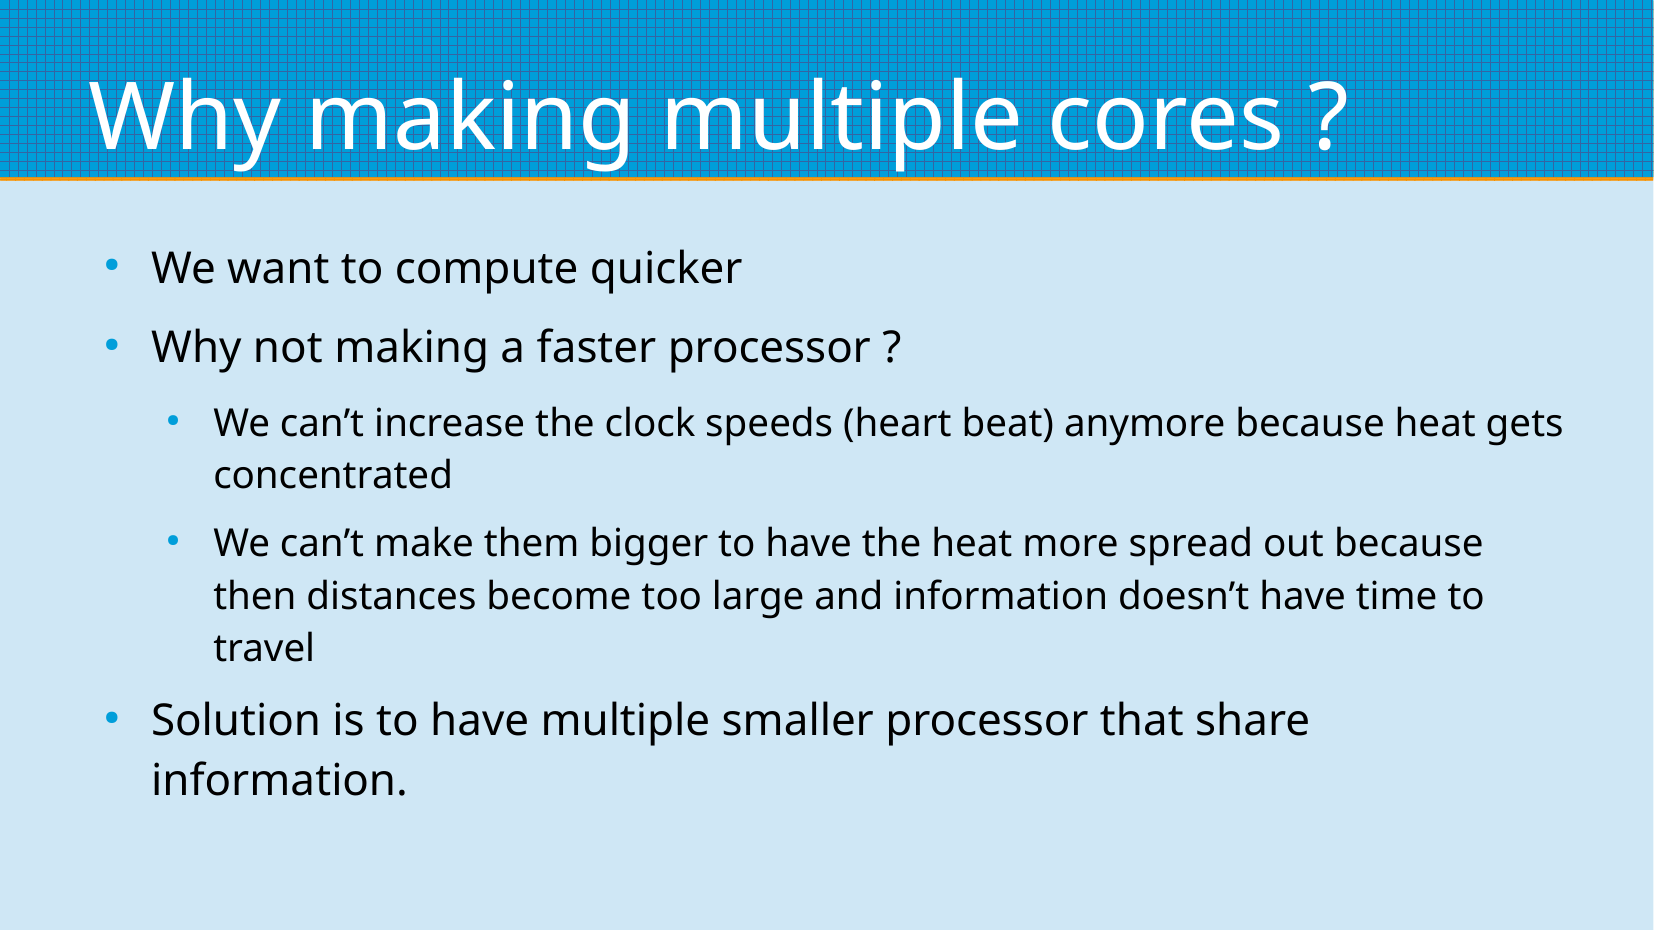

# Why making multiple cores ?
We want to compute quicker
Why not making a faster processor ?
We can’t increase the clock speeds (heart beat) anymore because heat gets concentrated
We can’t make them bigger to have the heat more spread out because then distances become too large and information doesn’t have time to travel
Solution is to have multiple smaller processor that share information.